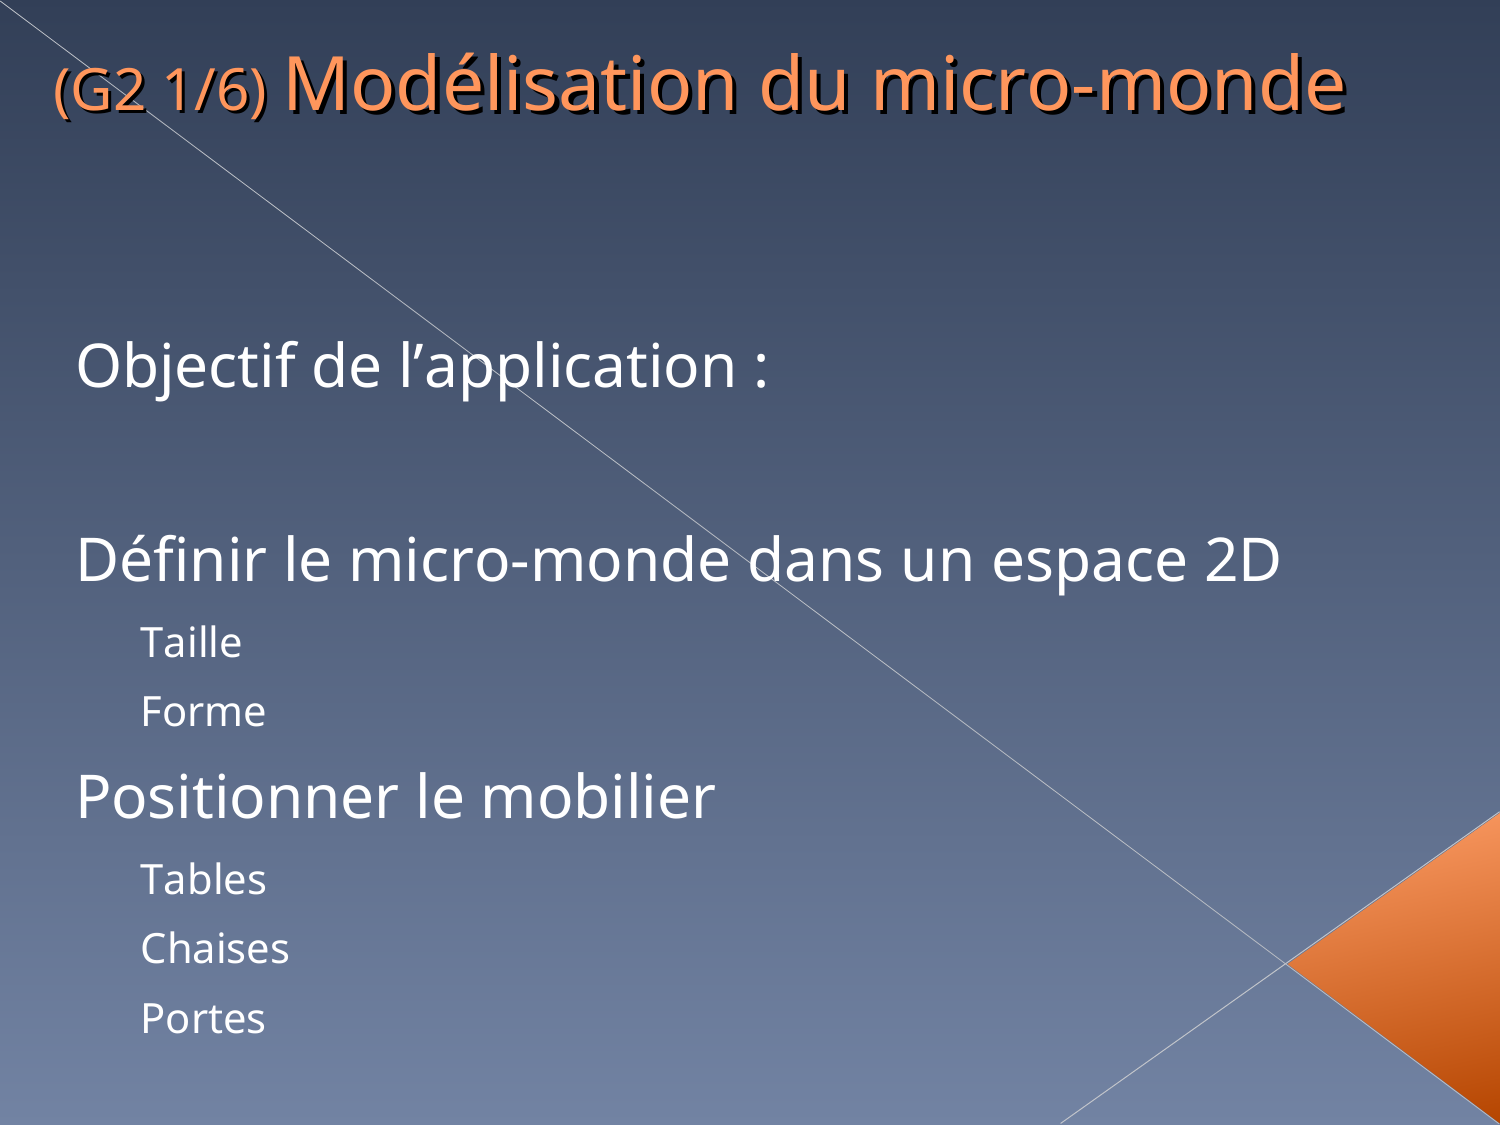

# (G2 1/6) Modélisation du micro-monde
Objectif de l’application :
Définir le micro-monde dans un espace 2D
Taille
Forme
Positionner le mobilier
Tables
Chaises
Portes